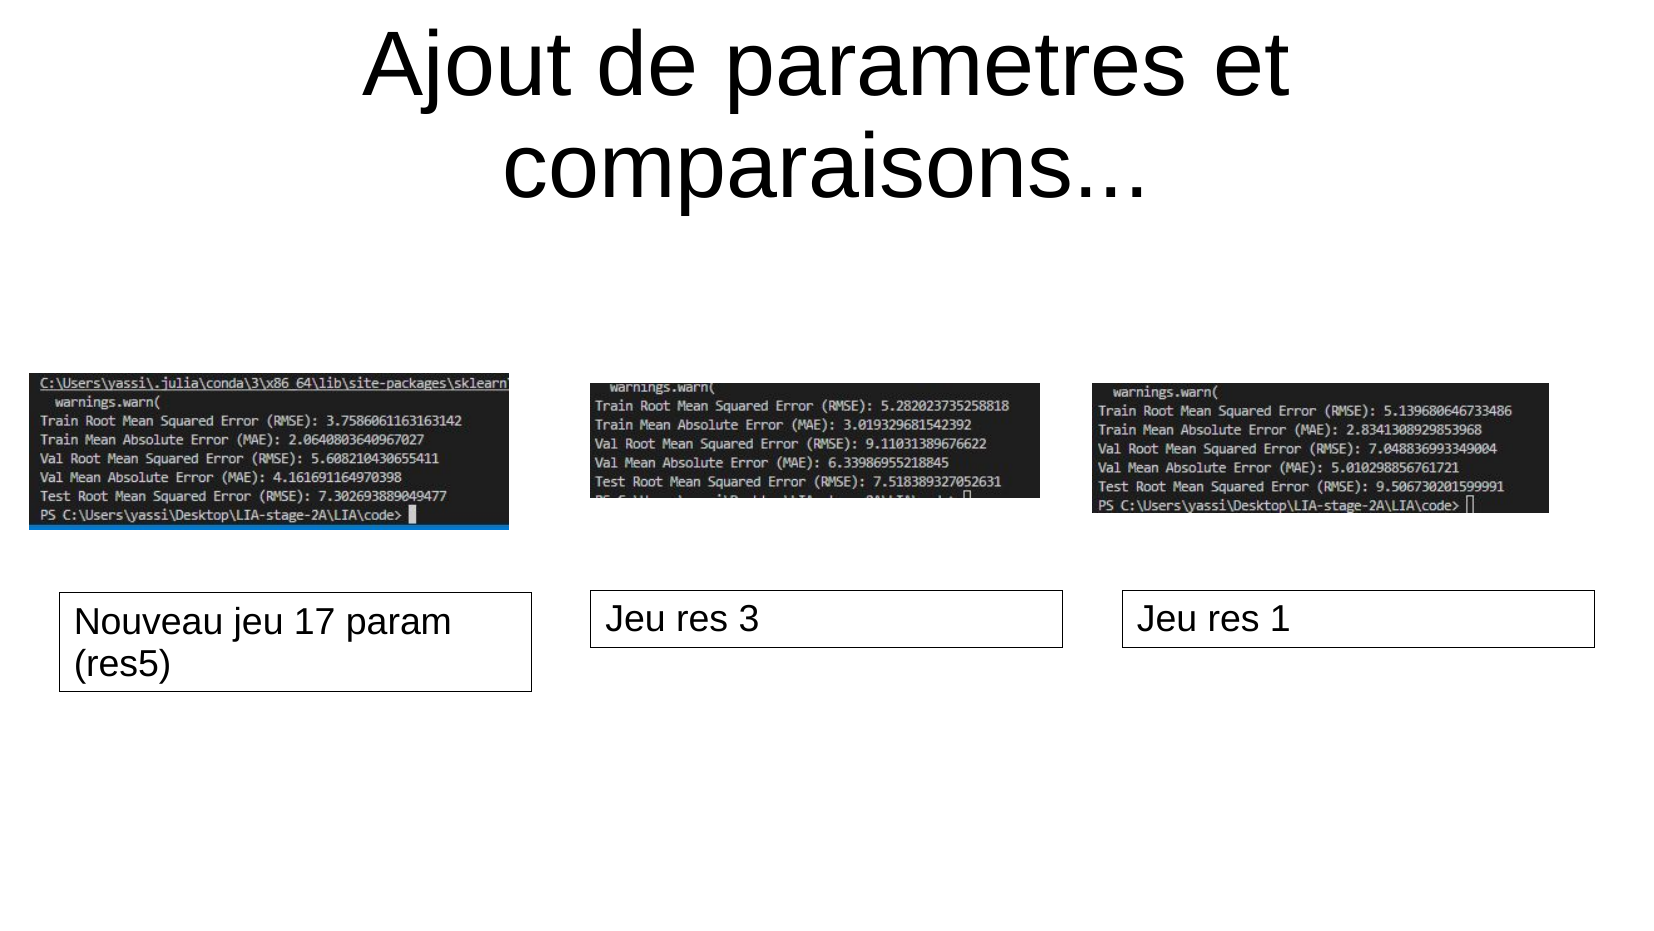

# Ajout de parametres et comparaisons...
Jeu res 3
Jeu res 1
Nouveau jeu 17 param (res5)